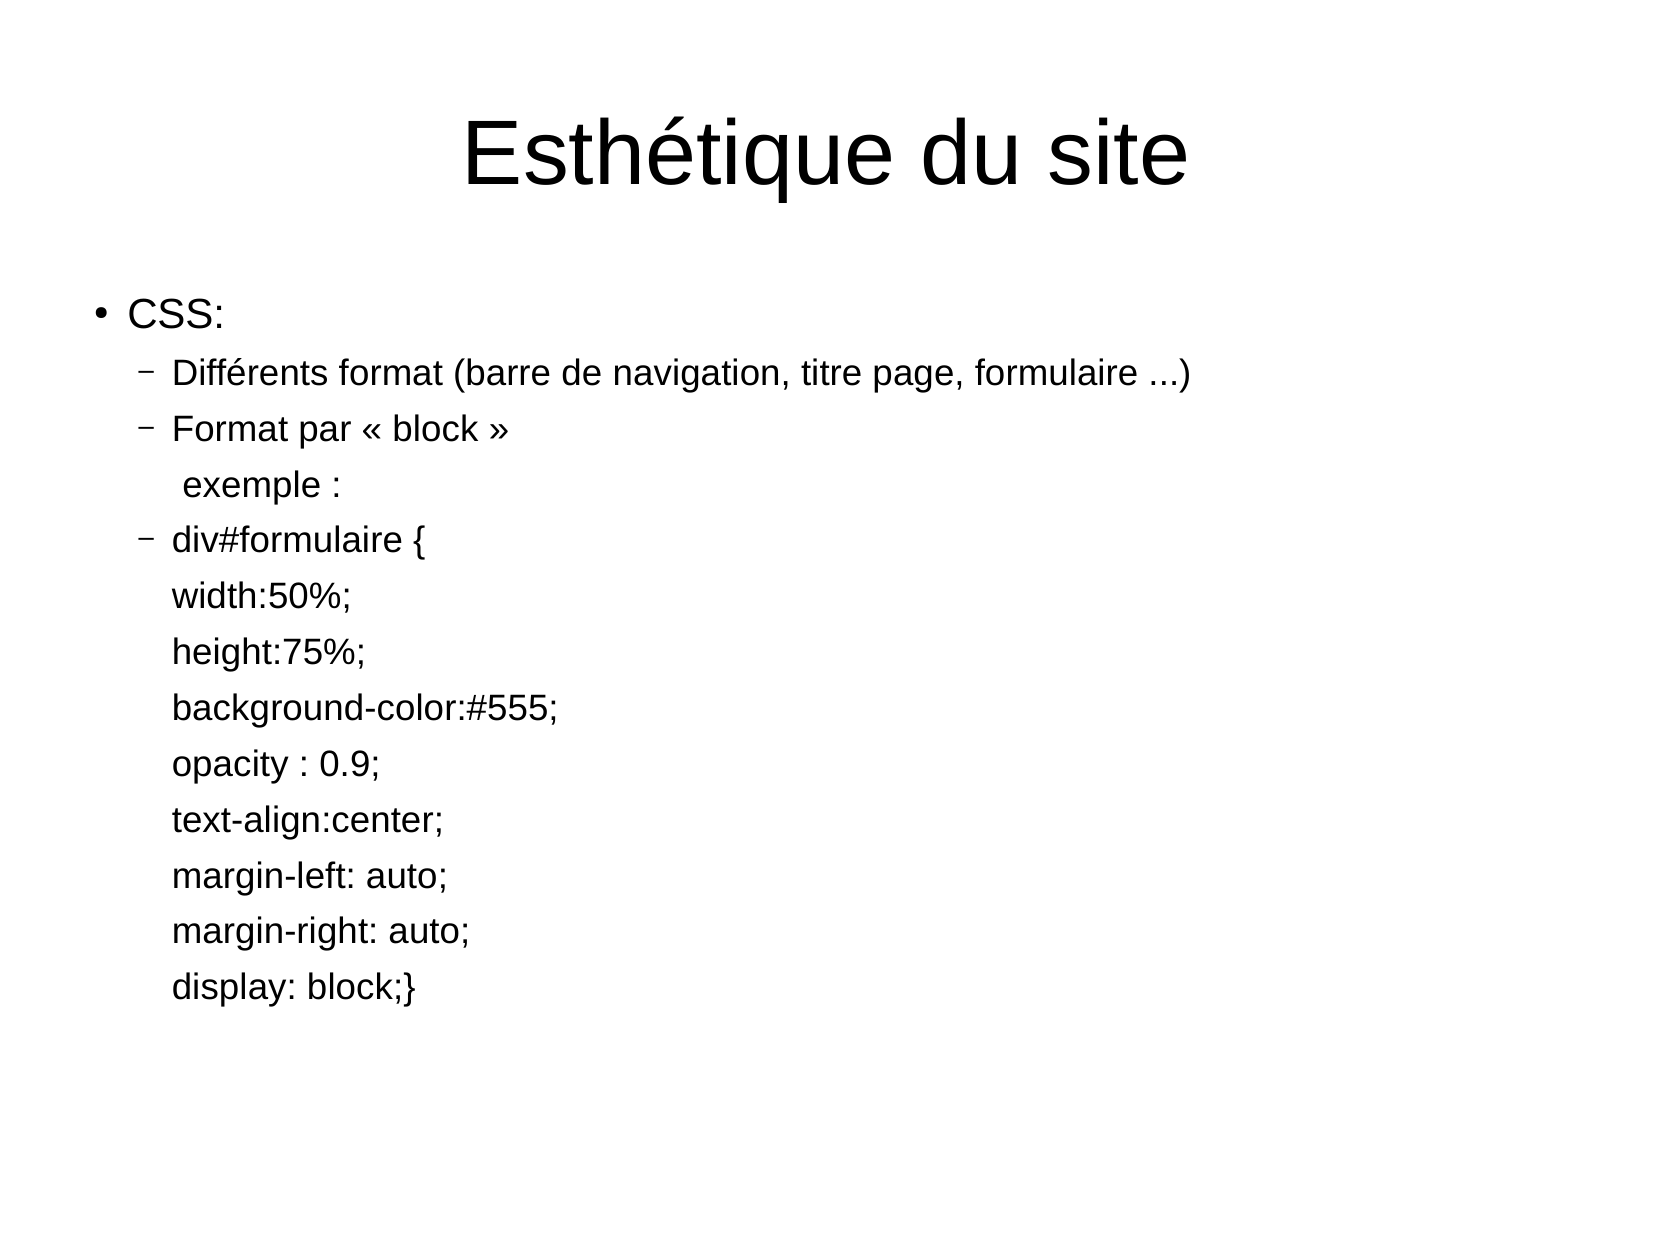

# Esthétique du site
CSS:
Différents format (barre de navigation, titre page, formulaire ...)
Format par « block »
 exemple :
div#formulaire {
width:50%;
height:75%;
background-color:#555;
opacity : 0.9;
text-align:center;
margin-left: auto;
margin-right: auto;
display: block;}